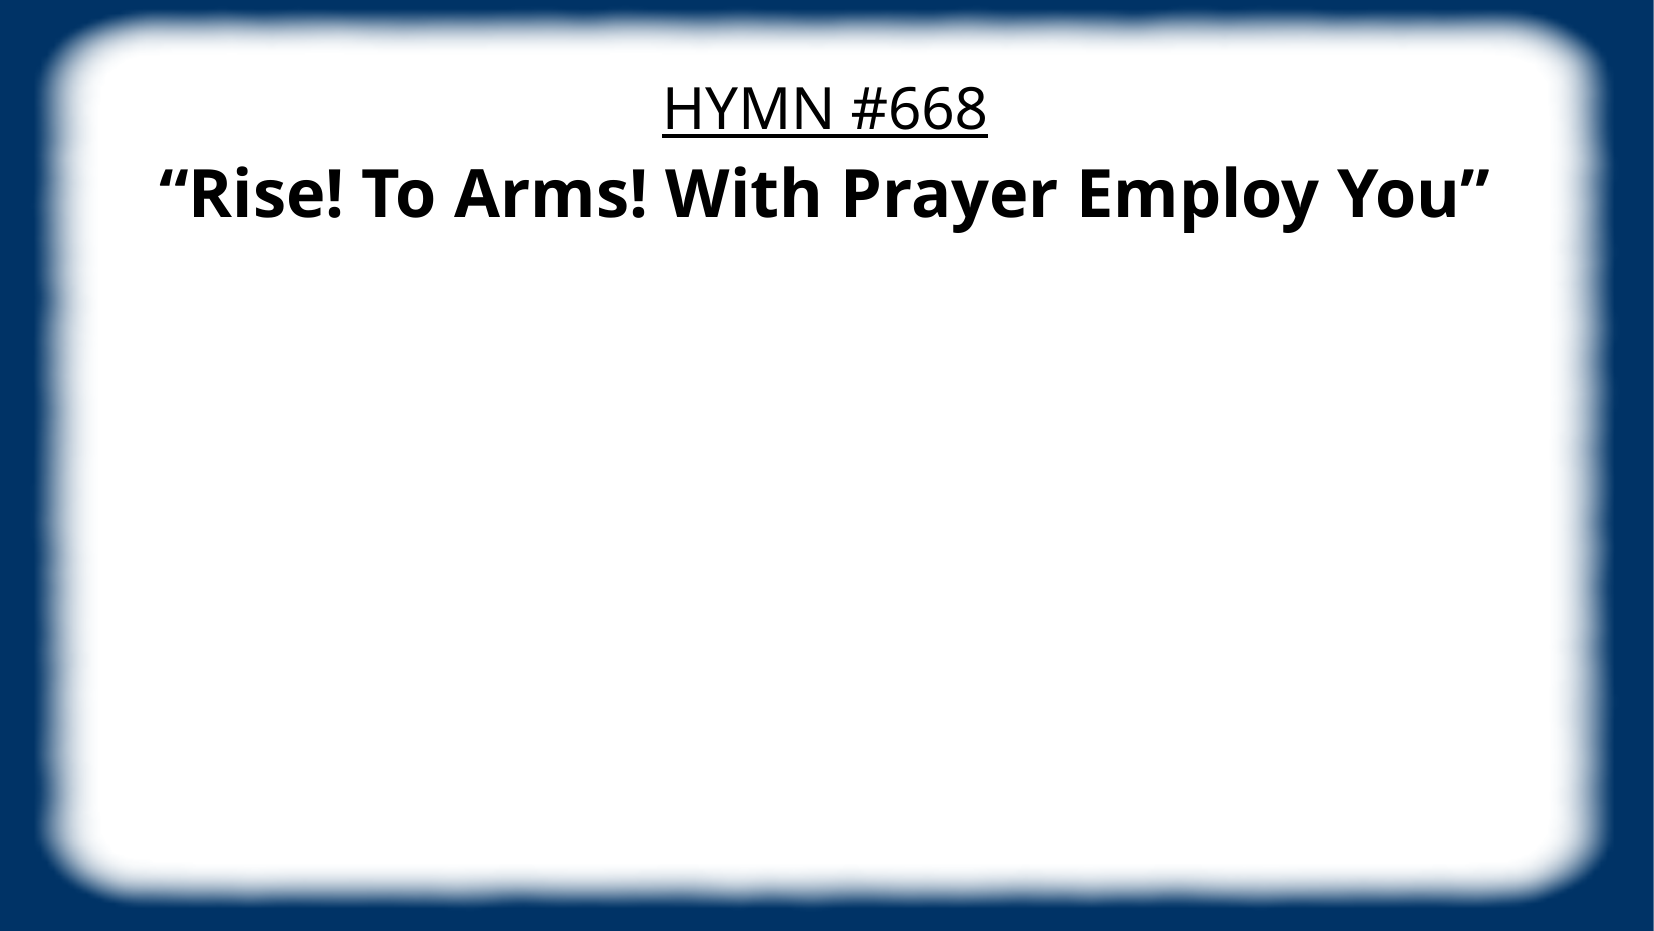

HYMN #668
“Rise! To Arms! With Prayer Employ You”